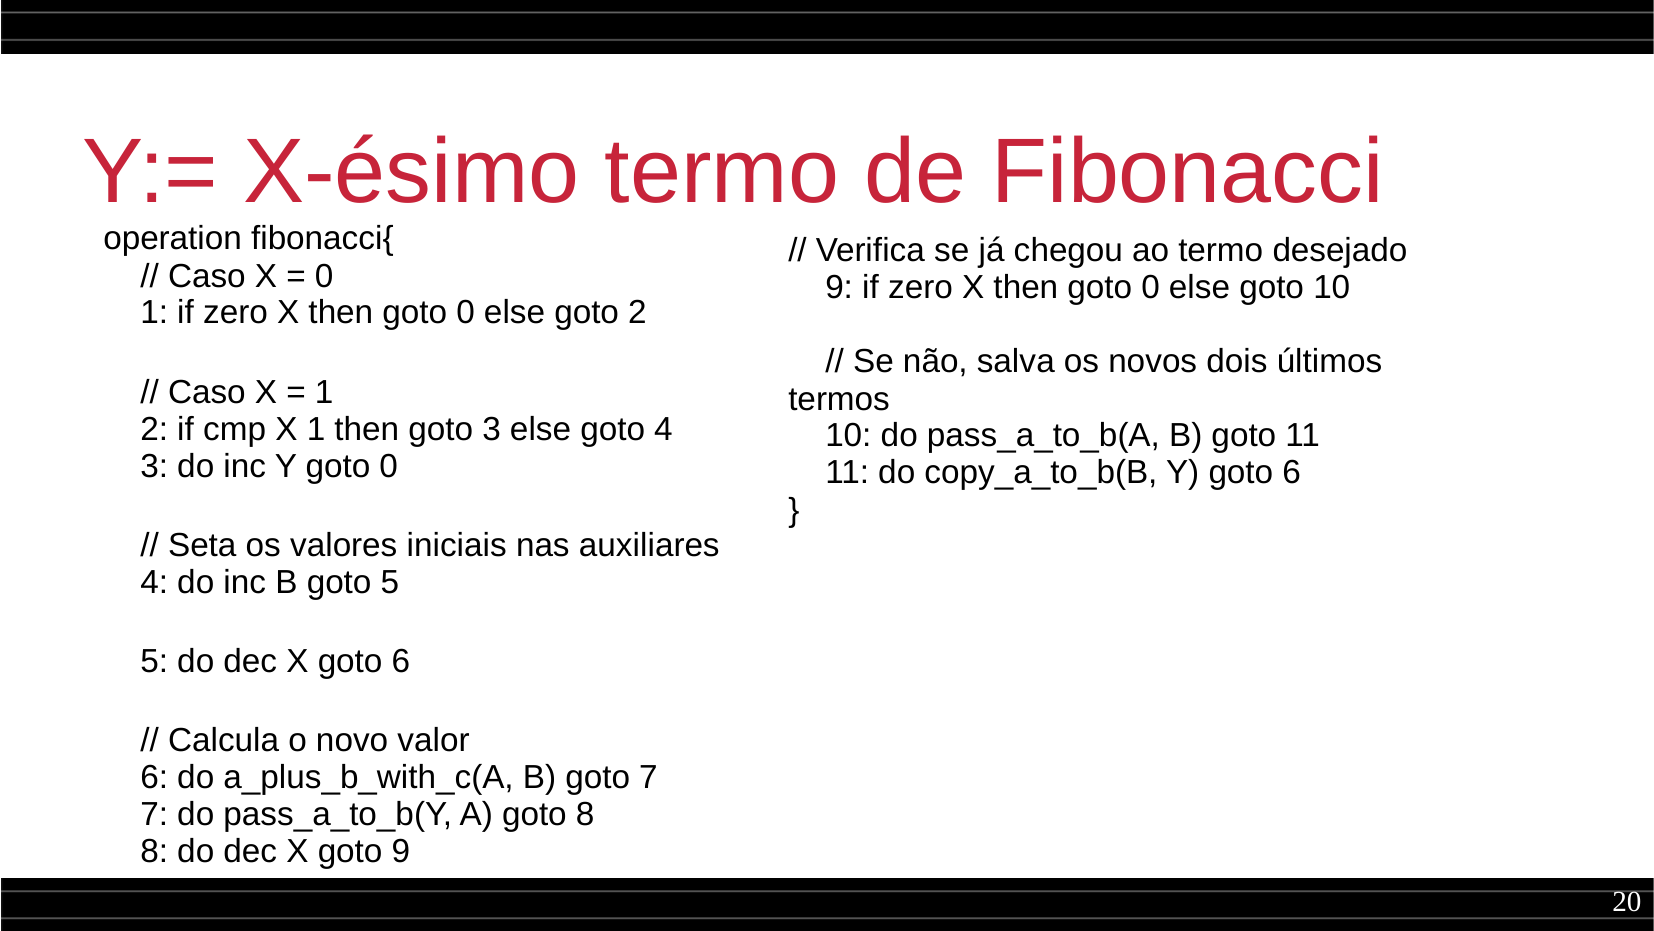

# Y:= X-ésimo termo de Fibonacci
operation fibonacci{
 // Caso X = 0
 1: if zero X then goto 0 else goto 2
 // Caso X = 1
 2: if cmp X 1 then goto 3 else goto 4
 3: do inc Y goto 0
 // Seta os valores iniciais nas auxiliares
 4: do inc B goto 5
 5: do dec X goto 6
 // Calcula o novo valor
 6: do a_plus_b_with_c(A, B) goto 7
 7: do pass_a_to_b(Y, A) goto 8
 8: do dec X goto 9
// Verifica se já chegou ao termo desejado
 9: if zero X then goto 0 else goto 10
 // Se não, salva os novos dois últimos termos
 10: do pass_a_to_b(A, B) goto 11
 11: do copy_a_to_b(B, Y) goto 6
}